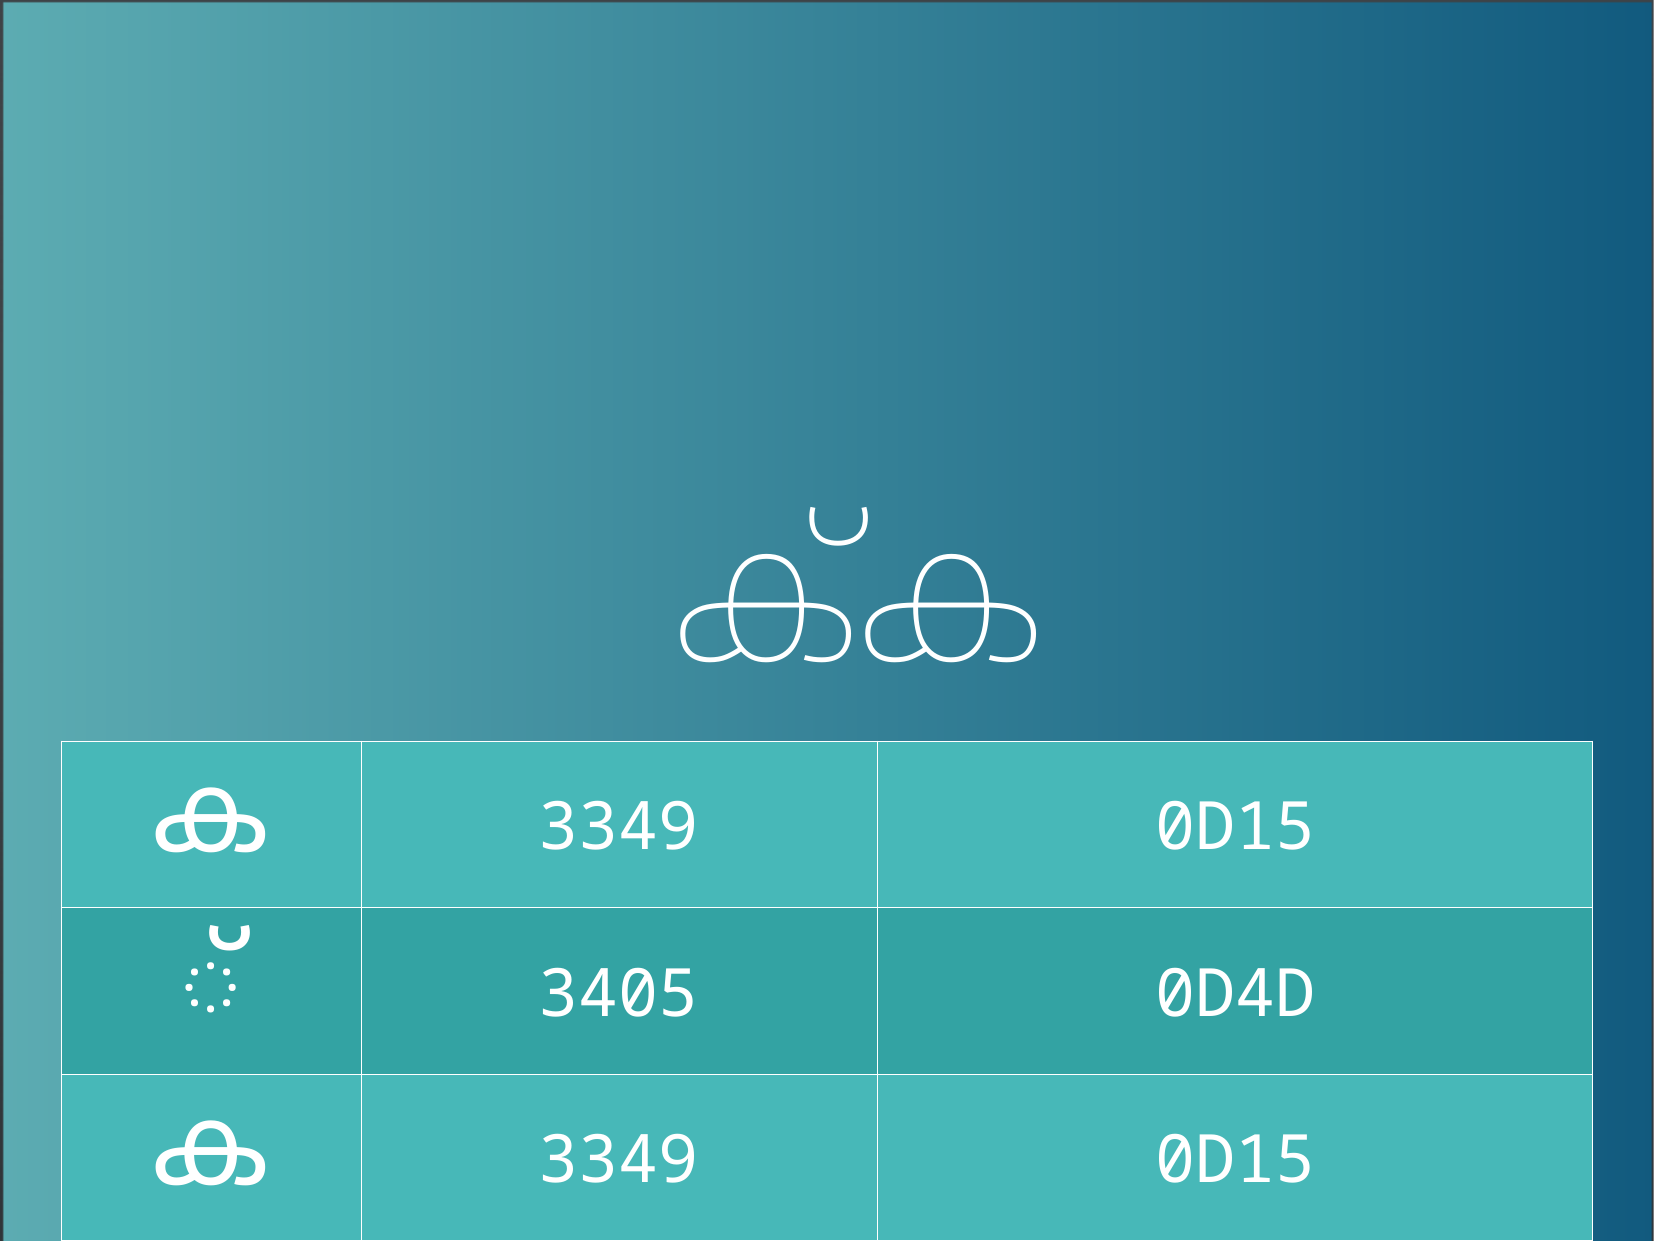

# ക‌്‌ക
| ക | 3349 | 0D15 |
| --- | --- | --- |
| ് | 3405 | 0D4D |
| ക | 3349 | 0D15 |